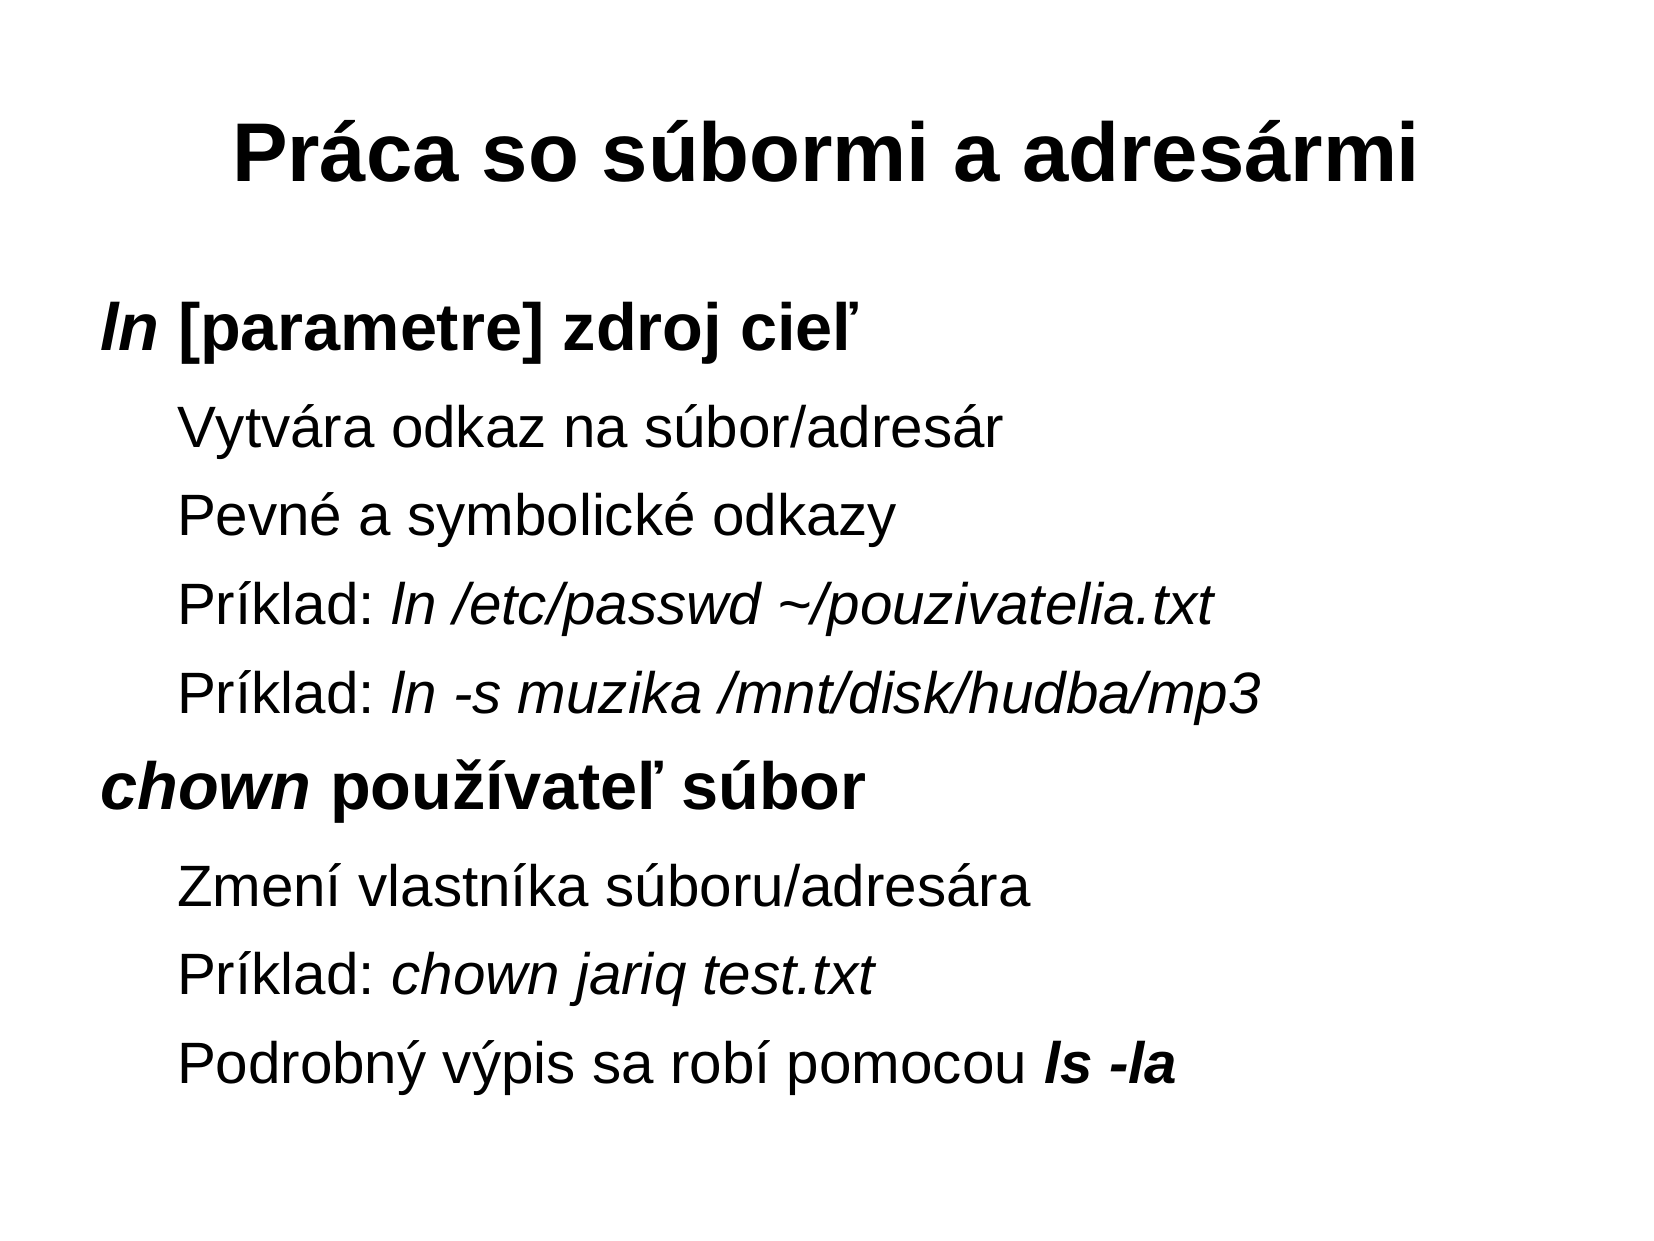

# Práca so súbormi a adresármi
ln [parametre] zdroj cieľ
Vytvára odkaz na súbor/adresár
Pevné a symbolické odkazy
Príklad: ln /etc/passwd ~/pouzivatelia.txt
Príklad: ln -s muzika /mnt/disk/hudba/mp3
chown používateľ súbor
Zmení vlastníka súboru/adresára
Príklad: chown jariq test.txt
Podrobný výpis sa robí pomocou ls -la